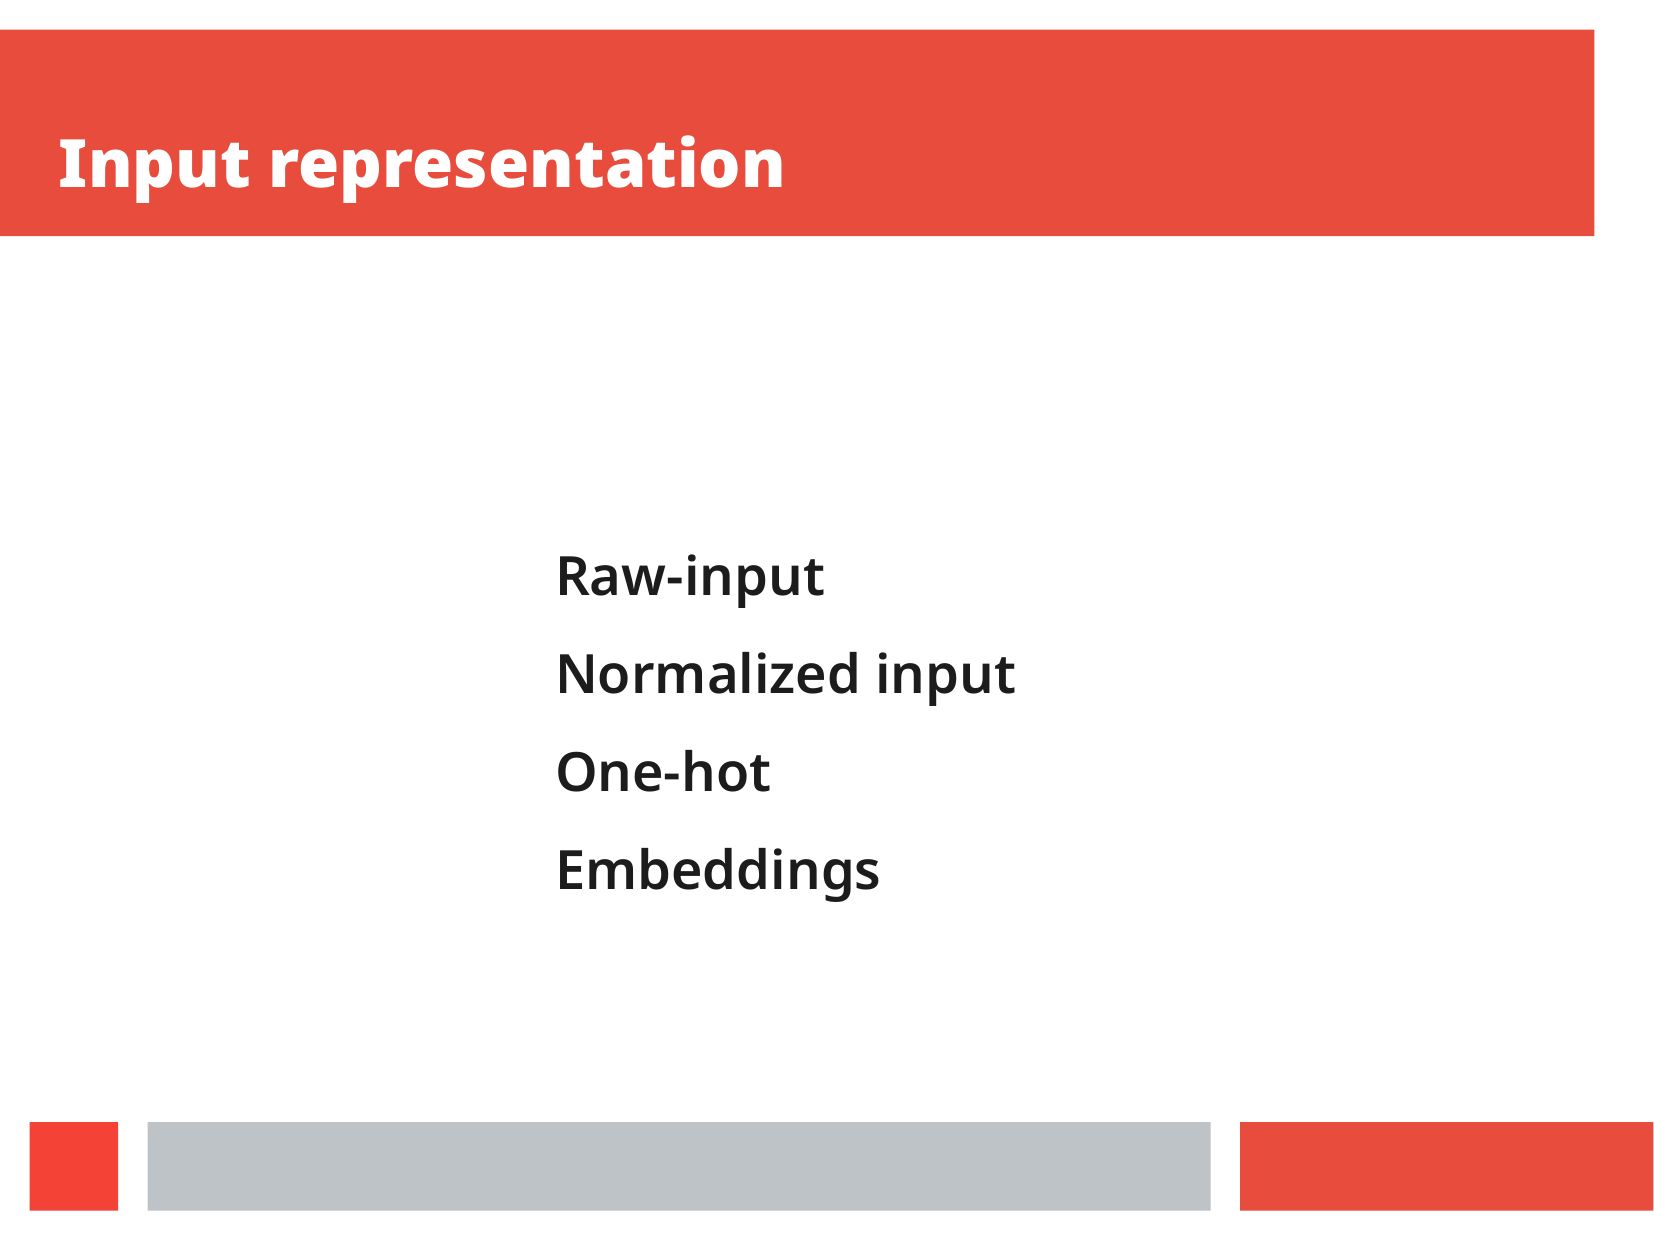

# Input representation
Raw-input
Normalized input
One-hot
Embeddings